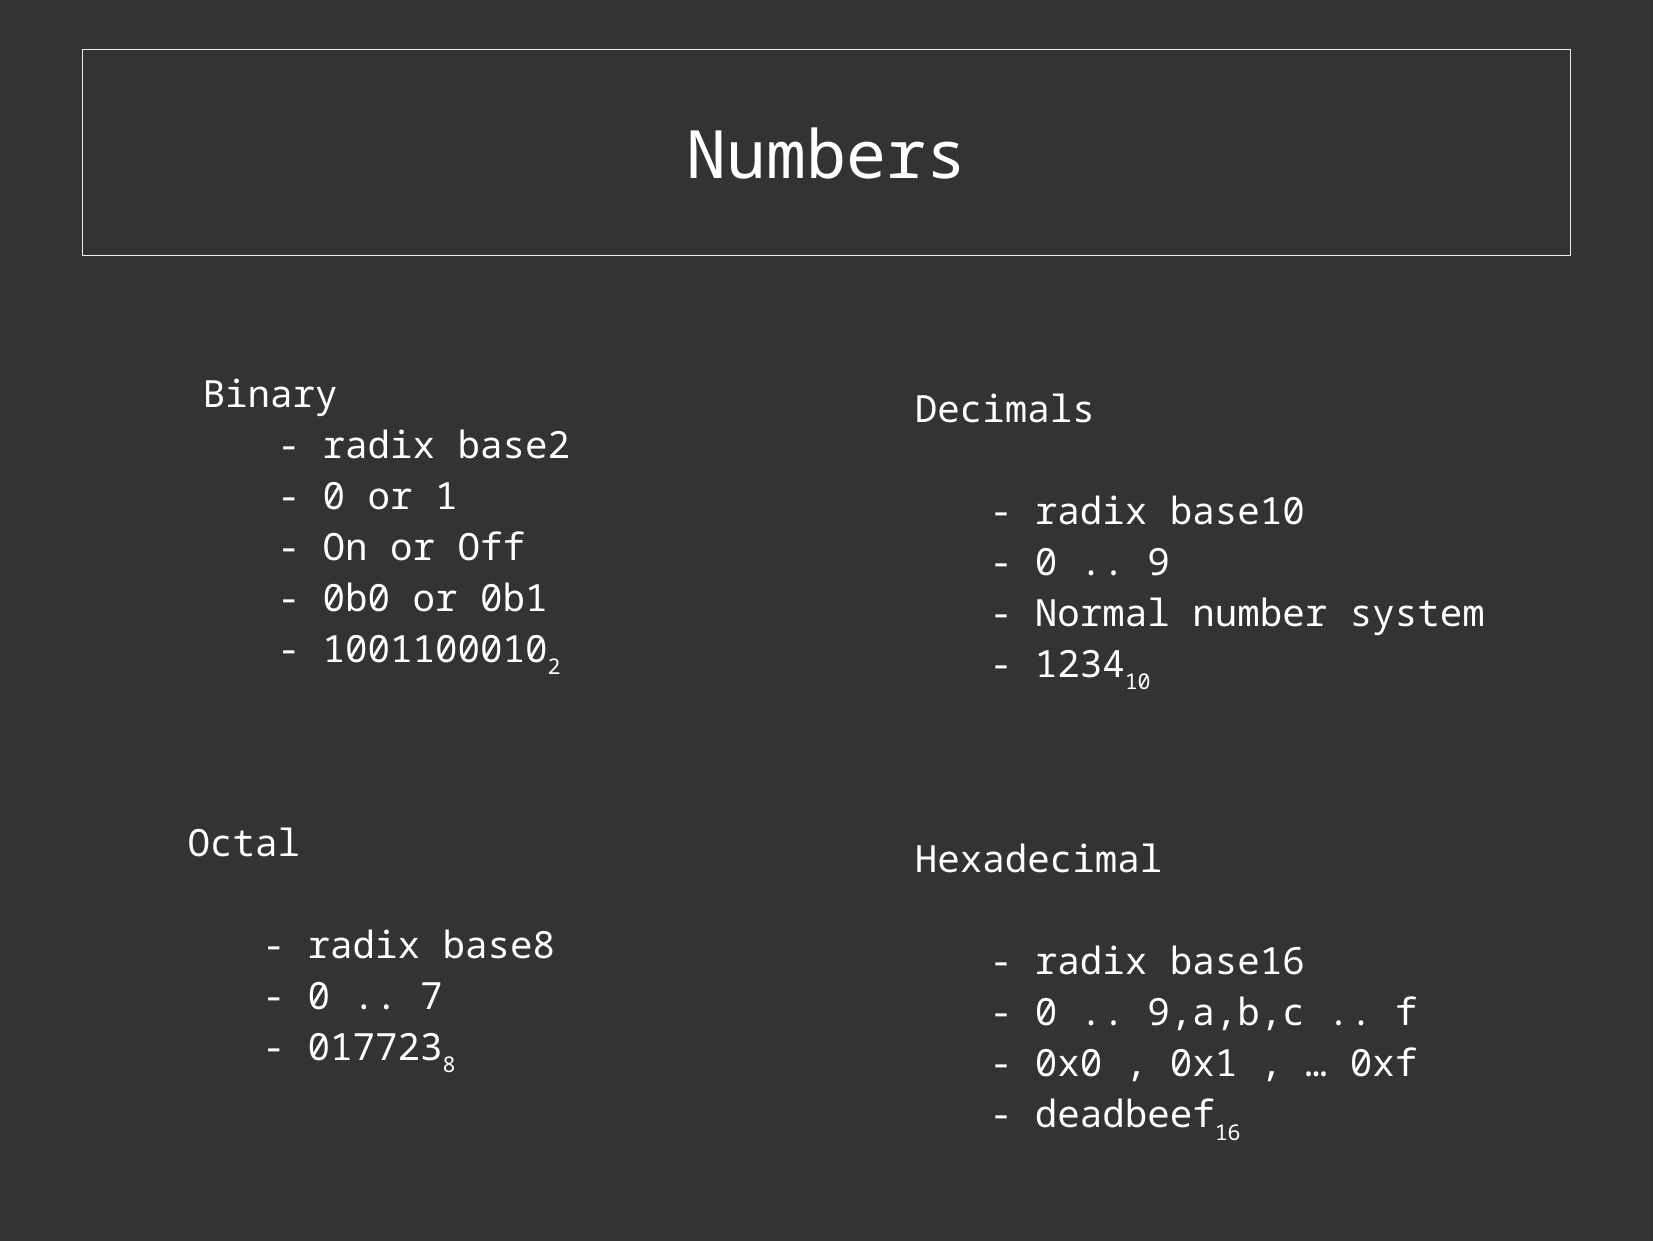

# Numbers
Binary
	- radix base2
	- 0 or 1
	- On or Off
	- 0b0 or 0b1
	- 10011000102
Decimals
	- radix base10
	- 0 .. 9
	- Normal number system
	- 123410
Octal
	- radix base8
	- 0 .. 7
	- 0177238
Hexadecimal
	- radix base16
	- 0 .. 9,a,b,c .. f
	- 0x0 , 0x1 , … 0xf
	- deadbeef16